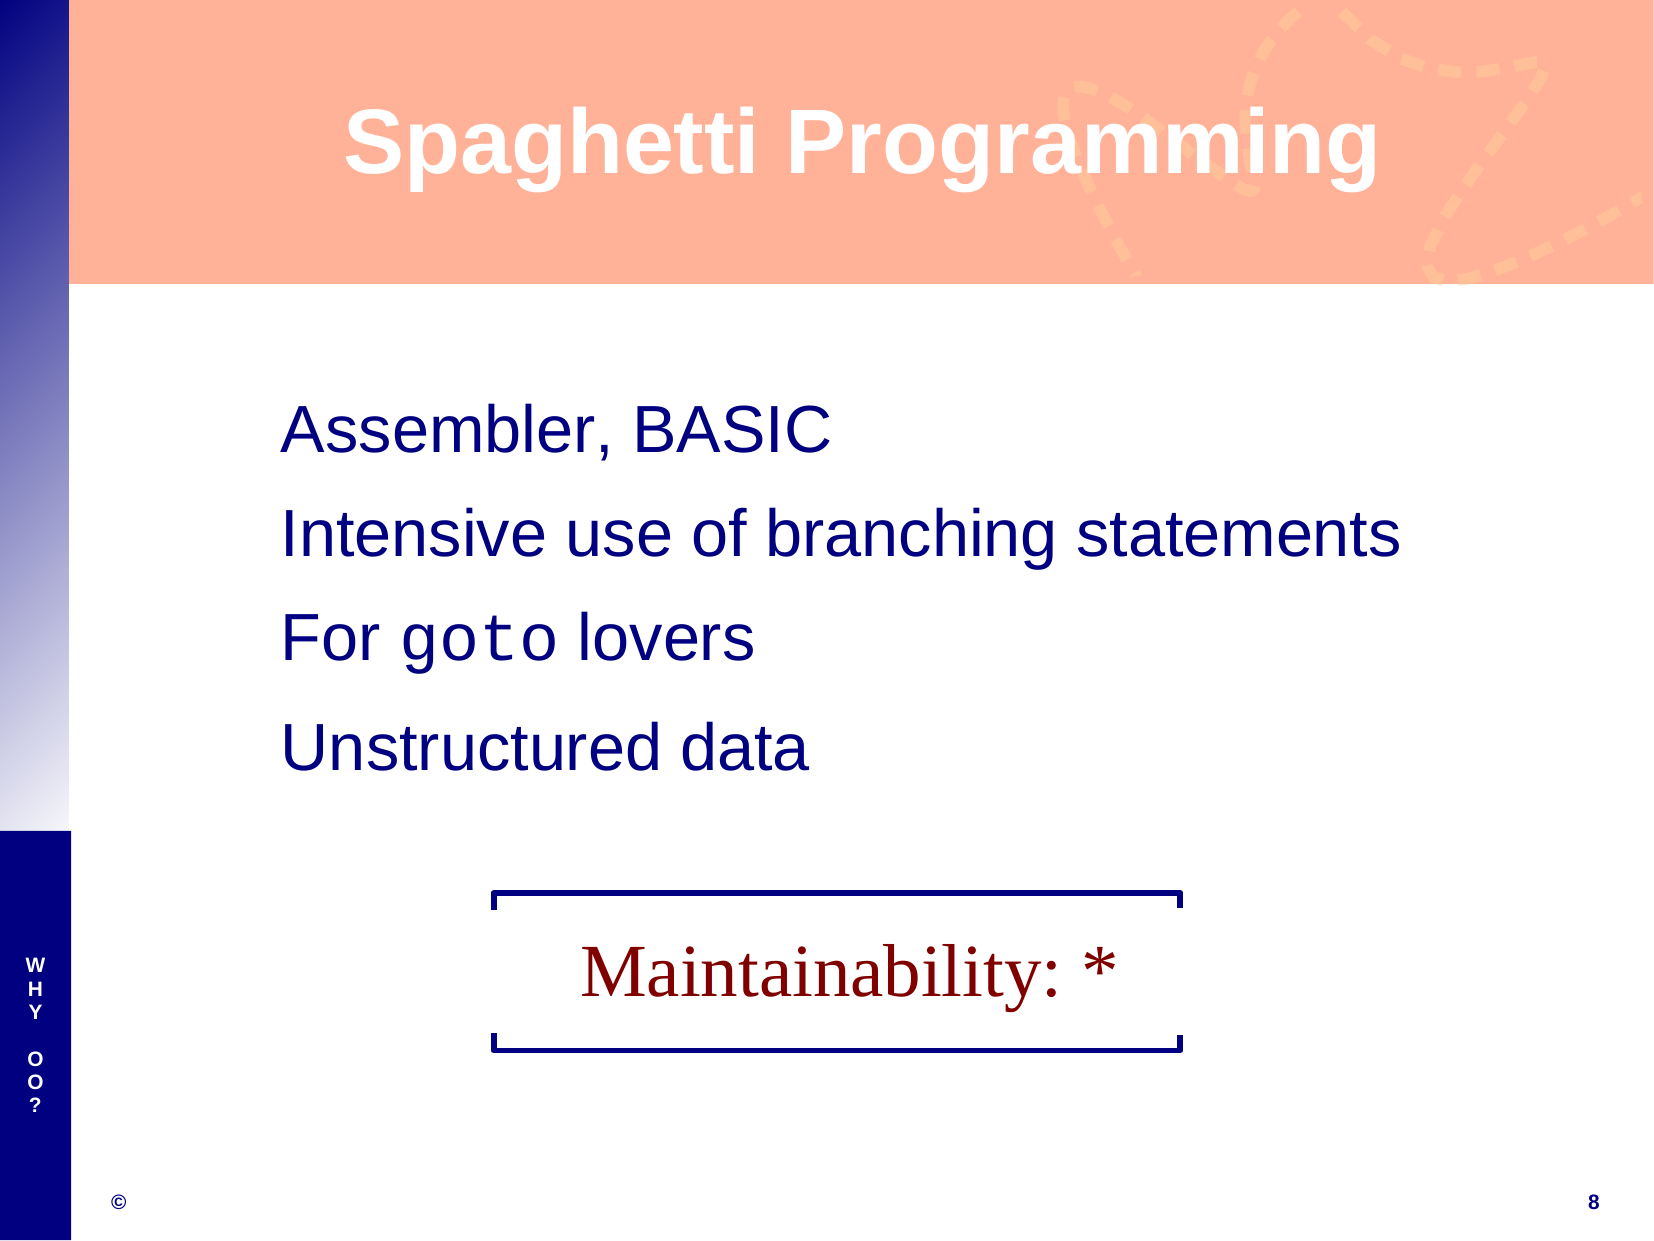

# Spaghetti Programming
Assembler, BASIC
Intensive use of branching statements
For goto lovers
Unstructured data
W
H
Y
O
O
?
Maintainability: *